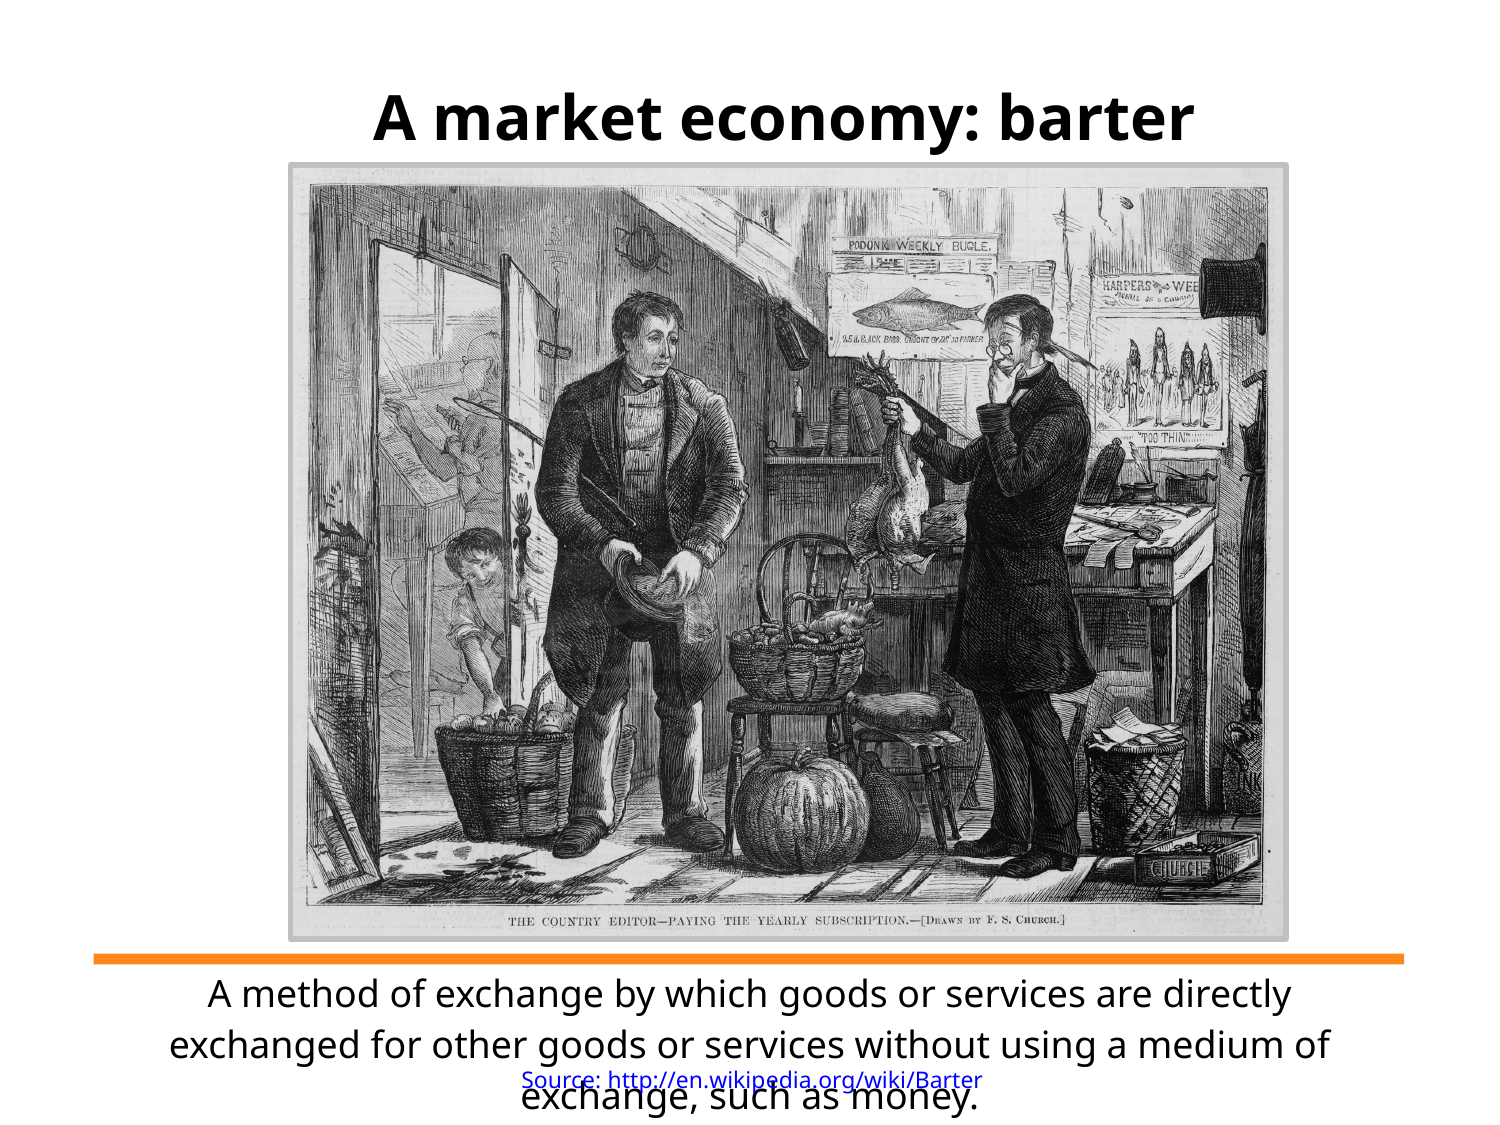

# A market economy: barter
A method of exchange by which goods or services are directly exchanged for other goods or services without using a medium of exchange, such as money.
Source: http://en.wikipedia.org/wiki/Barter